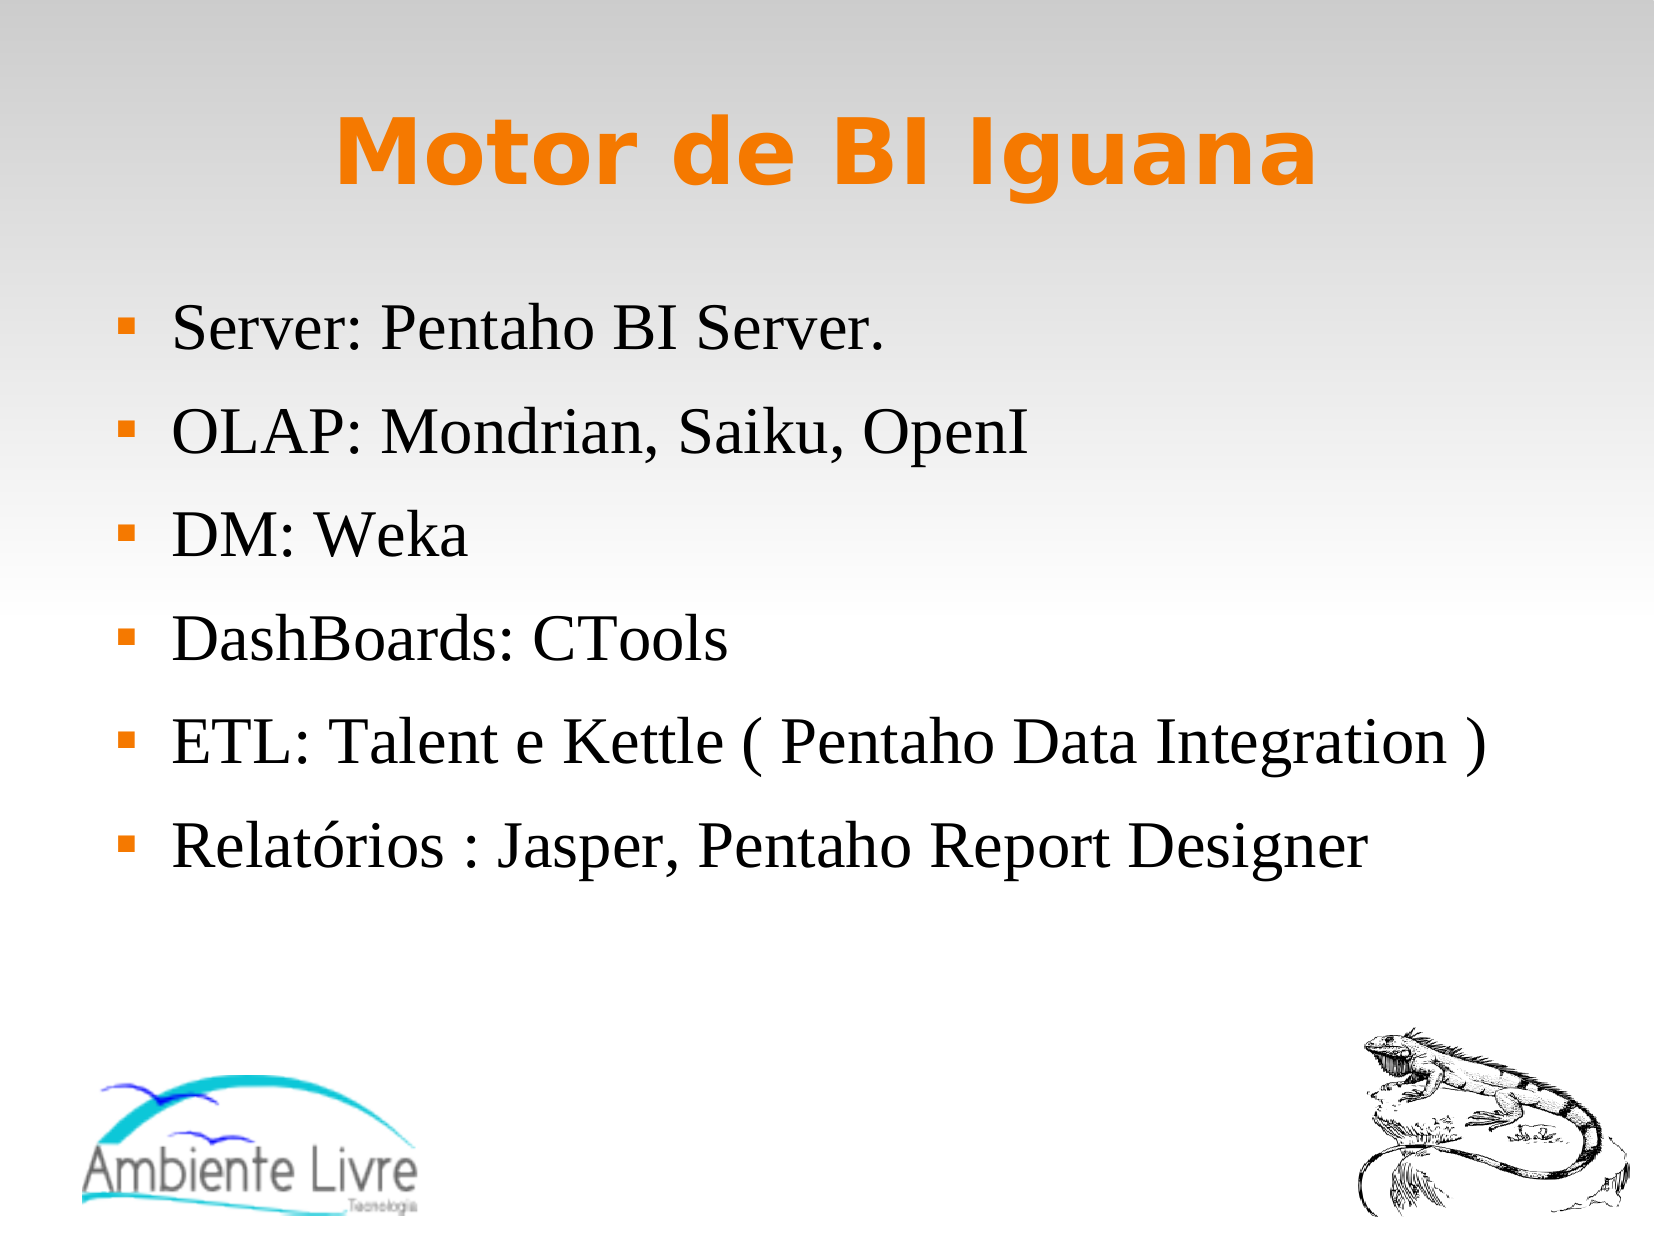

# Motor de BI Iguana
Server: Pentaho BI Server.
OLAP: Mondrian, Saiku, OpenI
DM: Weka
DashBoards: CTools
ETL: Talent e Kettle ( Pentaho Data Integration )
Relatórios : Jasper, Pentaho Report Designer